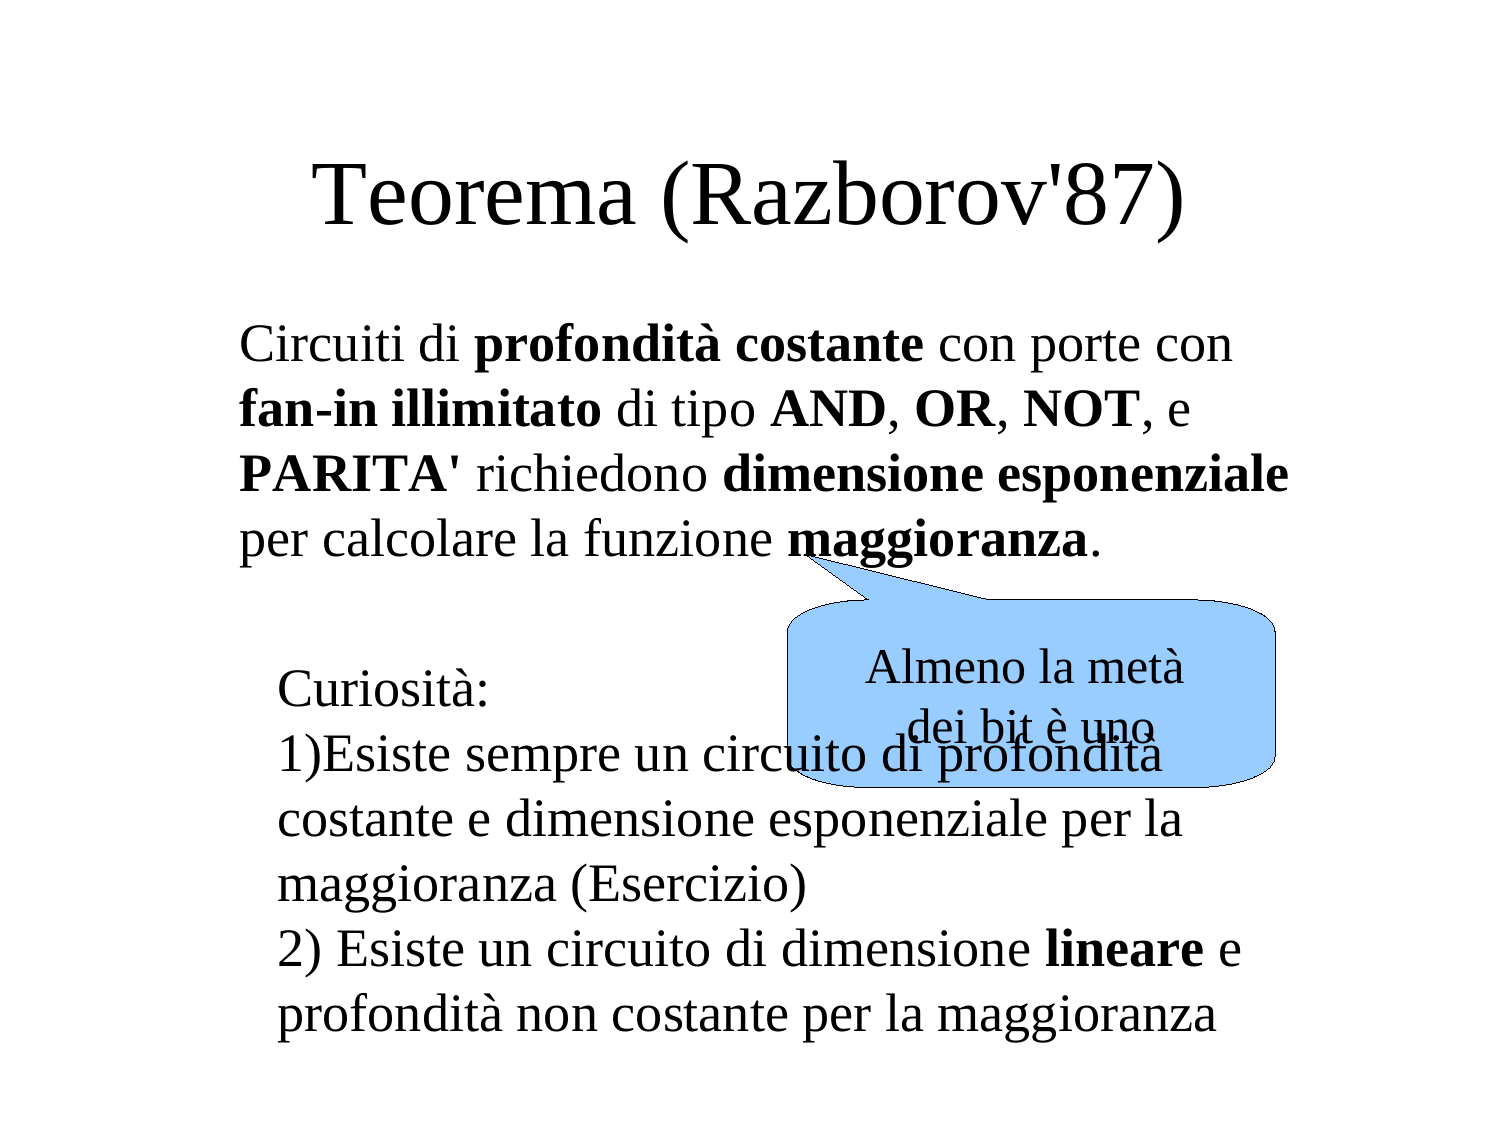

# Teorema (Razborov'87)
Circuiti di profondità costante con porte con fan-in illimitato di tipo AND, OR, NOT, e PARITA' richiedono dimensione esponenziale per calcolare la funzione maggioranza.
Almeno la metà
dei bit è uno
Curiosità:
Esiste sempre un circuito di profondità costante e dimensione esponenziale per la maggioranza (Esercizio)
 Esiste un circuito di dimensione lineare e profondità non costante per la maggioranza